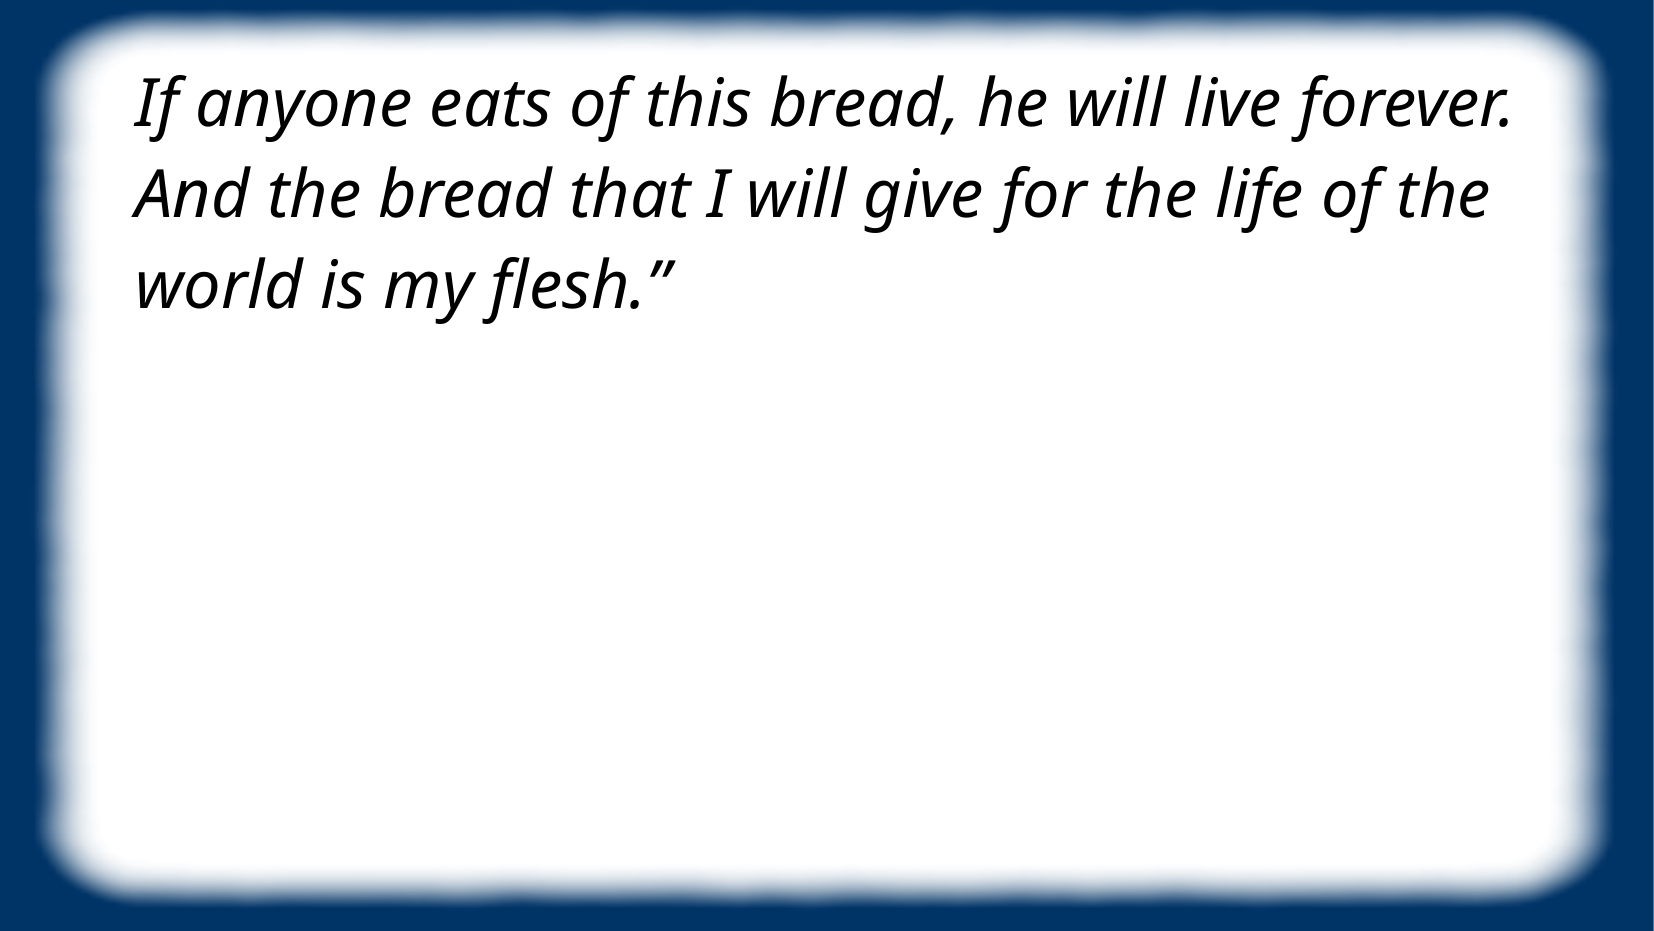

If anyone eats of this bread, he will live forever. And the bread that I will give for the life of the world is my flesh.”